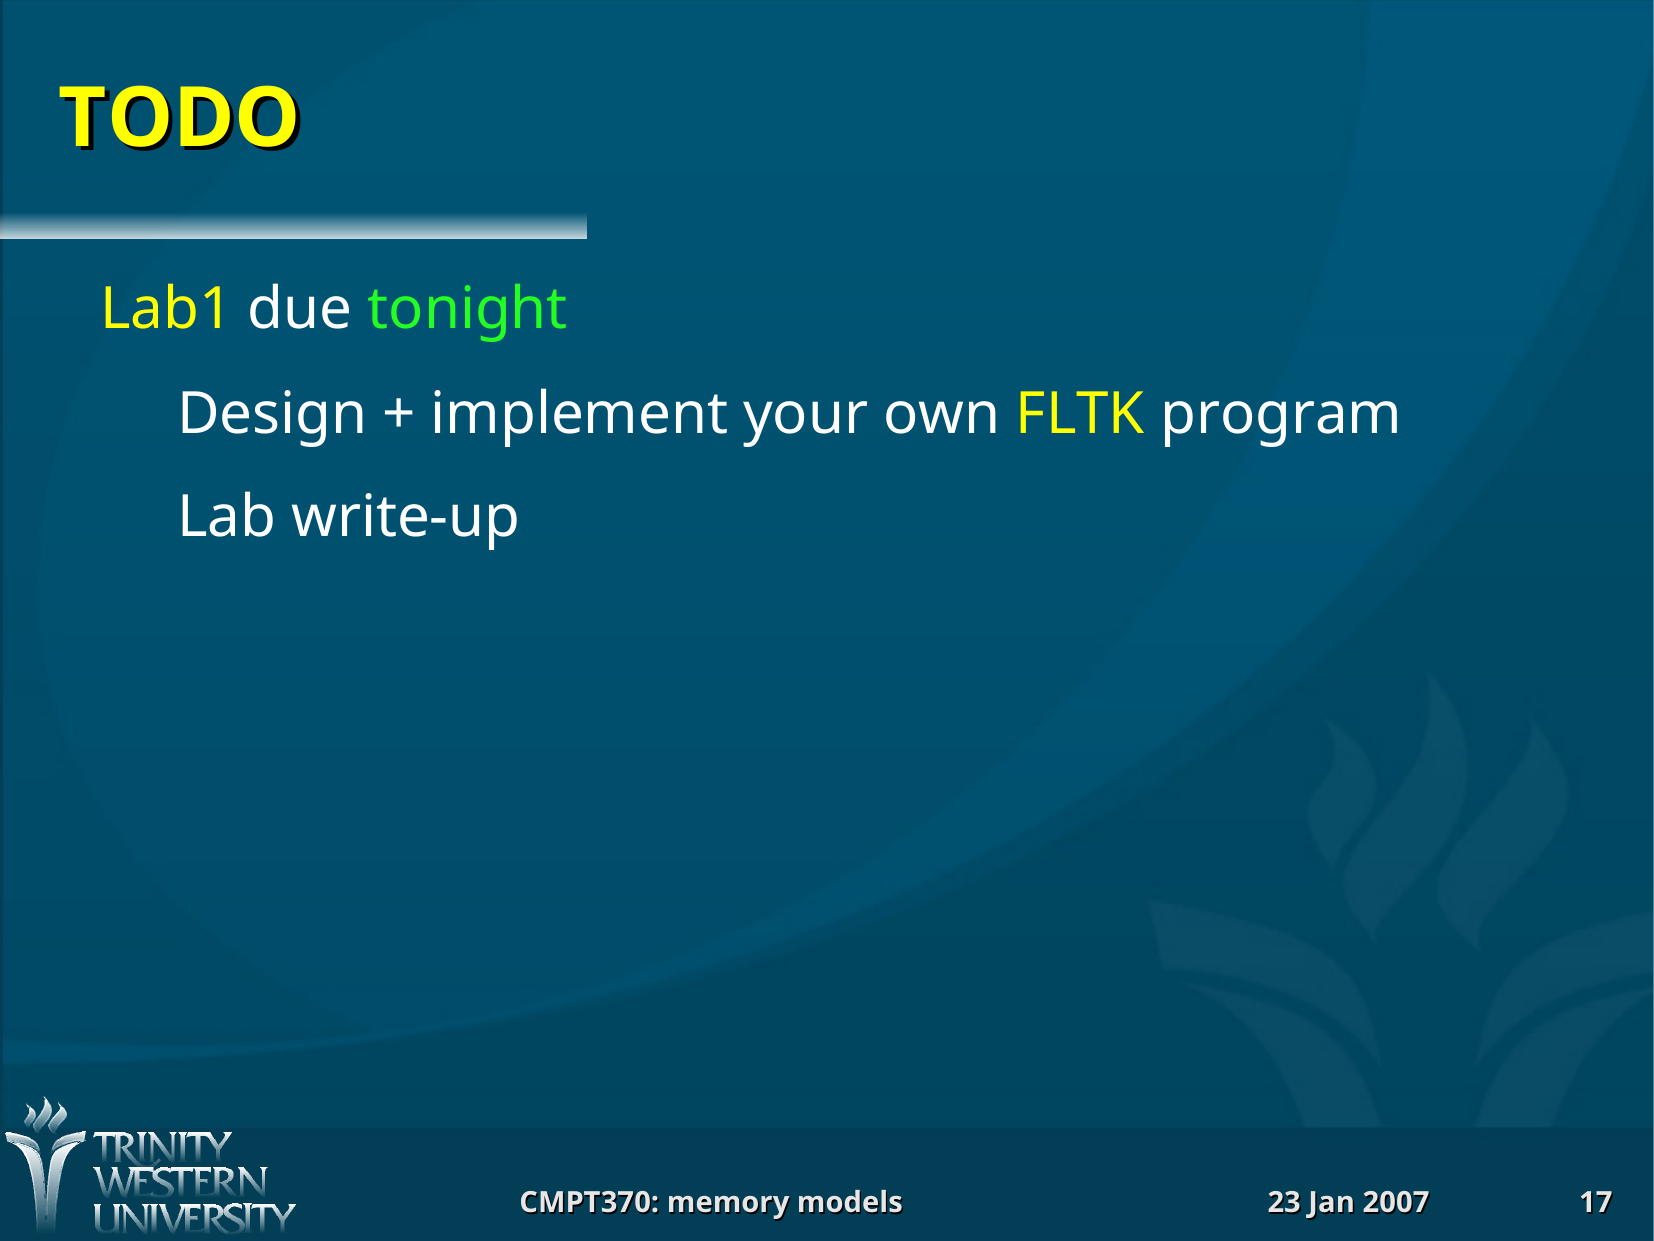

# TODO
Lab1 due tonight
Design + implement your own FLTK program
Lab write-up
CMPT370: memory models
23 Jan 2007
17